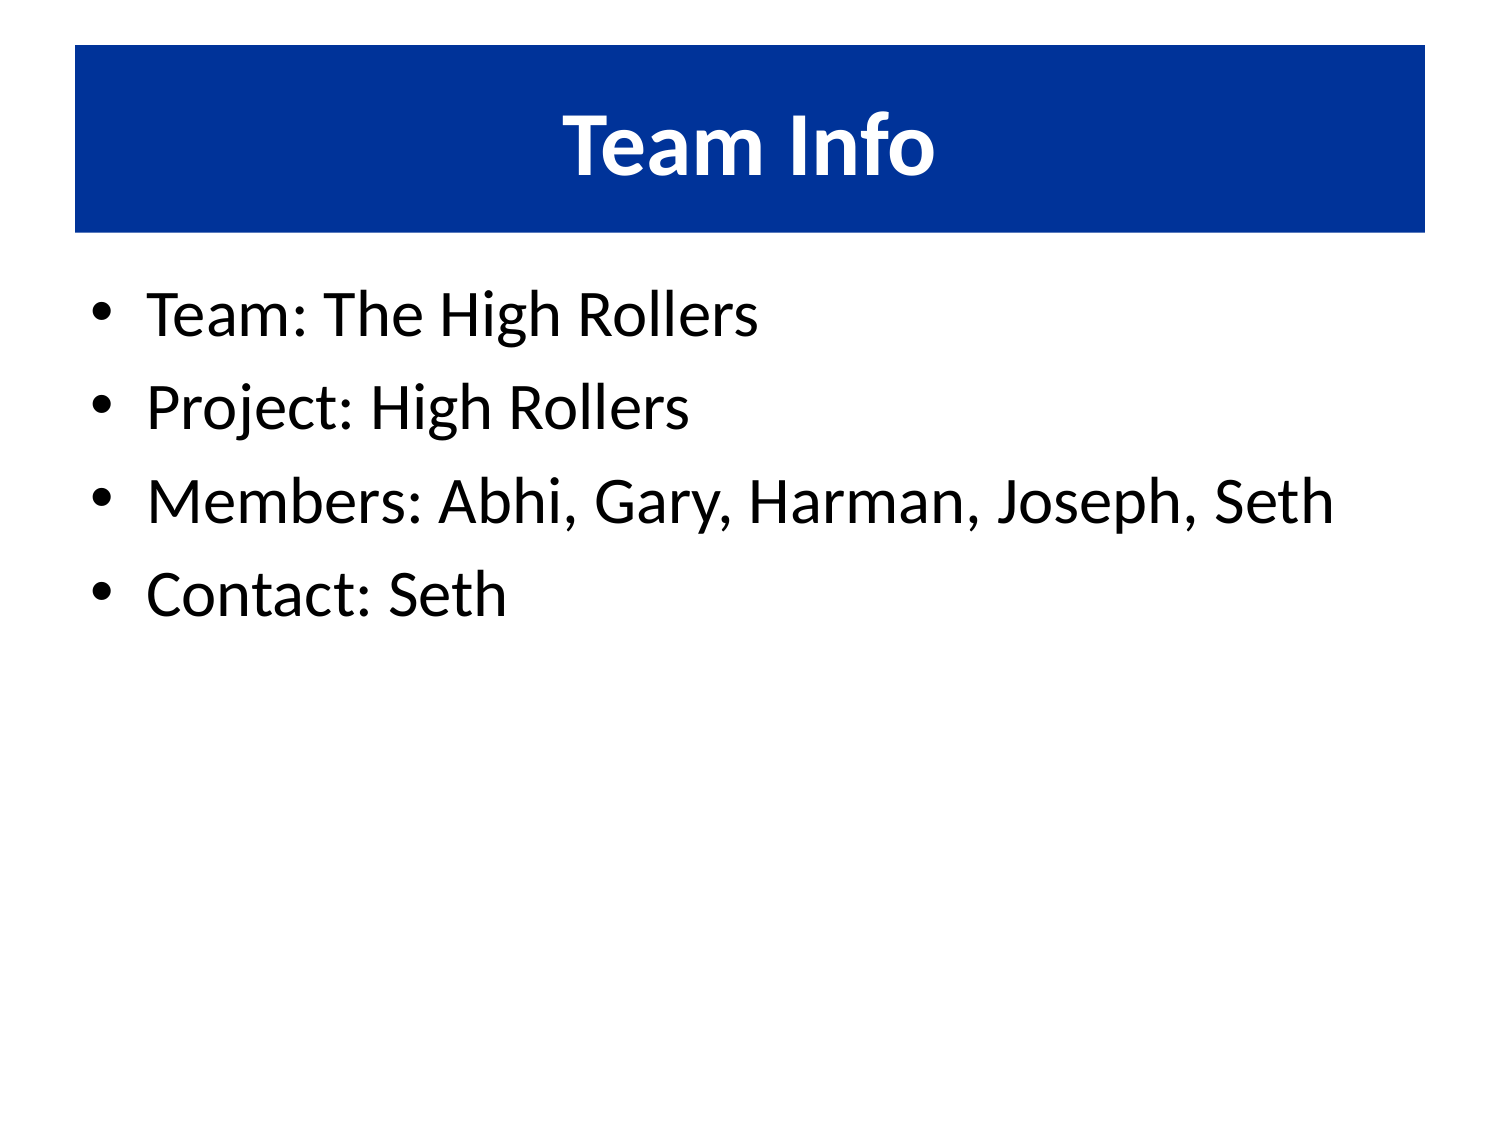

# Team Info
Team: The High Rollers
Project: High Rollers
Members: Abhi, Gary, Harman, Joseph, Seth
Contact: Seth